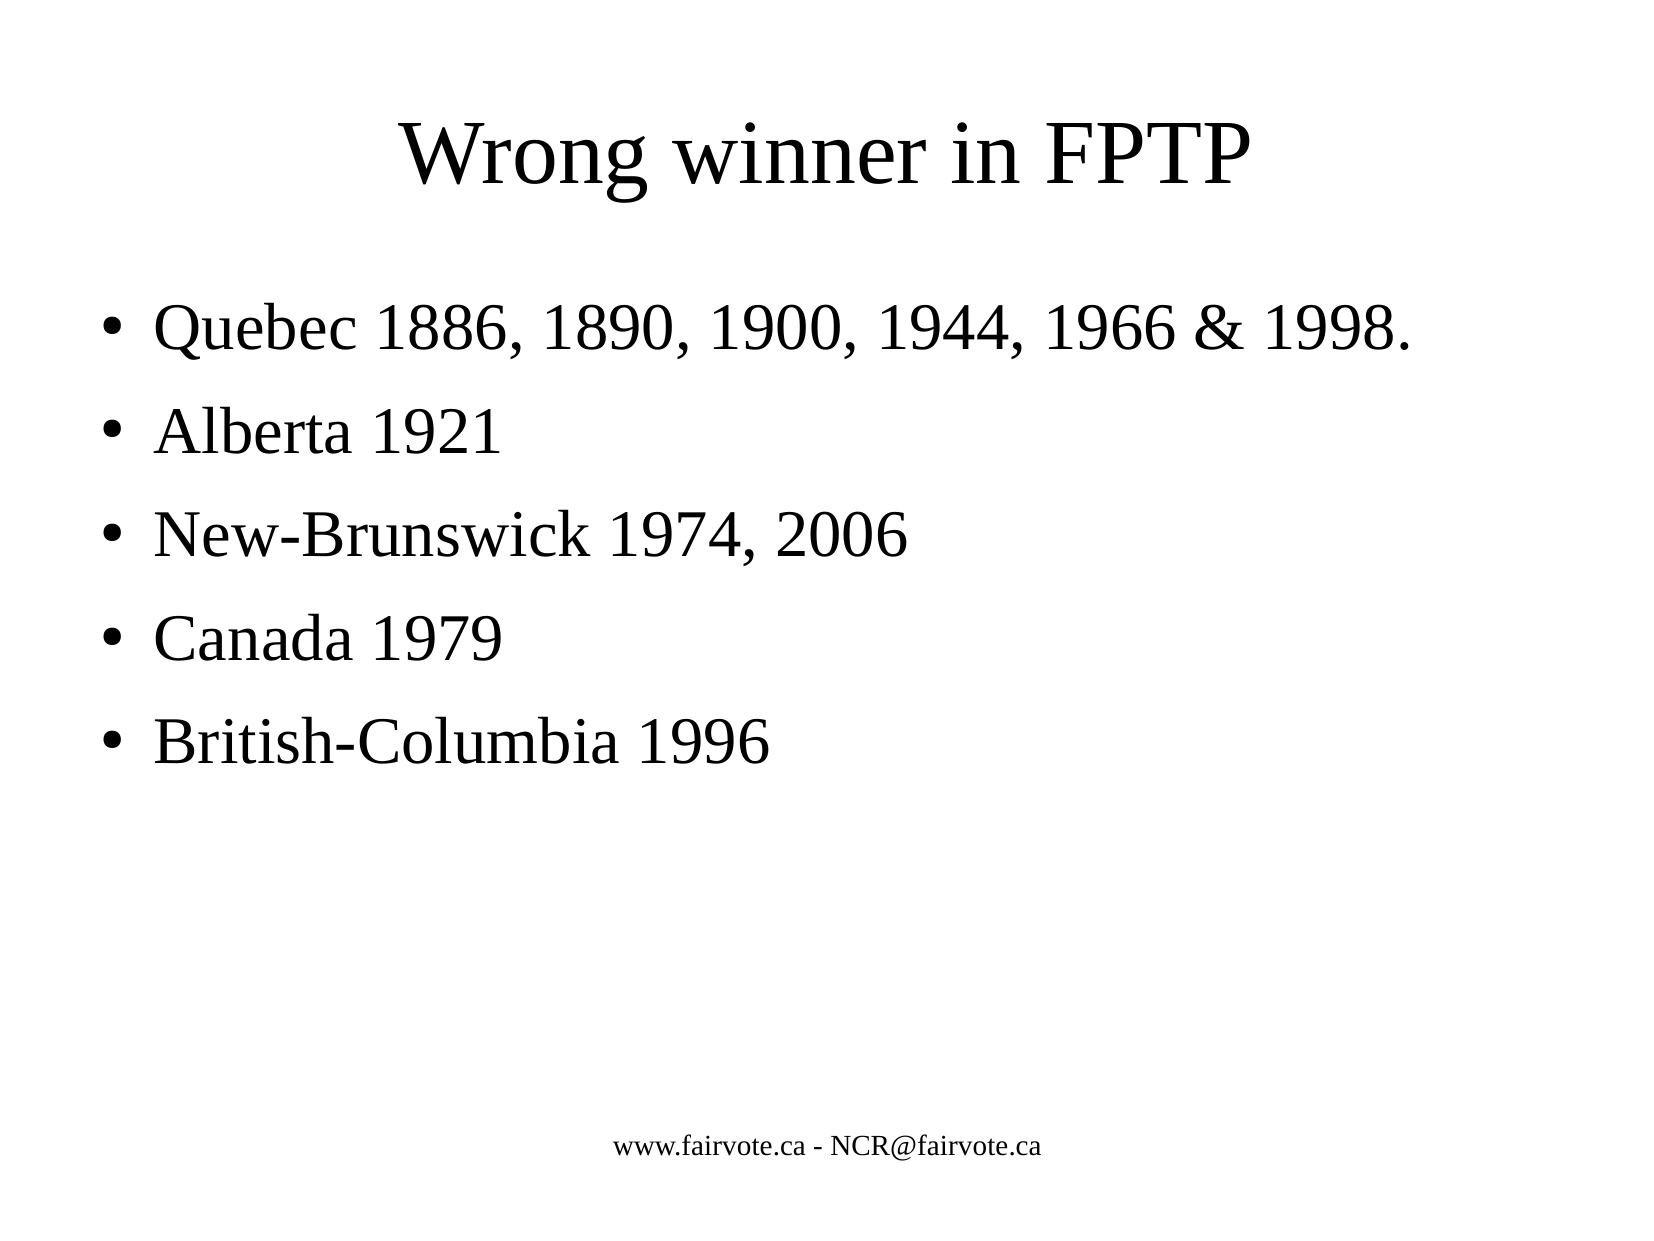

# Wrong winner in FPTP
Quebec 1886, 1890, 1900, 1944, 1966 & 1998.
Alberta 1921
New-Brunswick 1974, 2006
Canada 1979
British-Columbia 1996
www.fairvote.ca - NCR@fairvote.ca